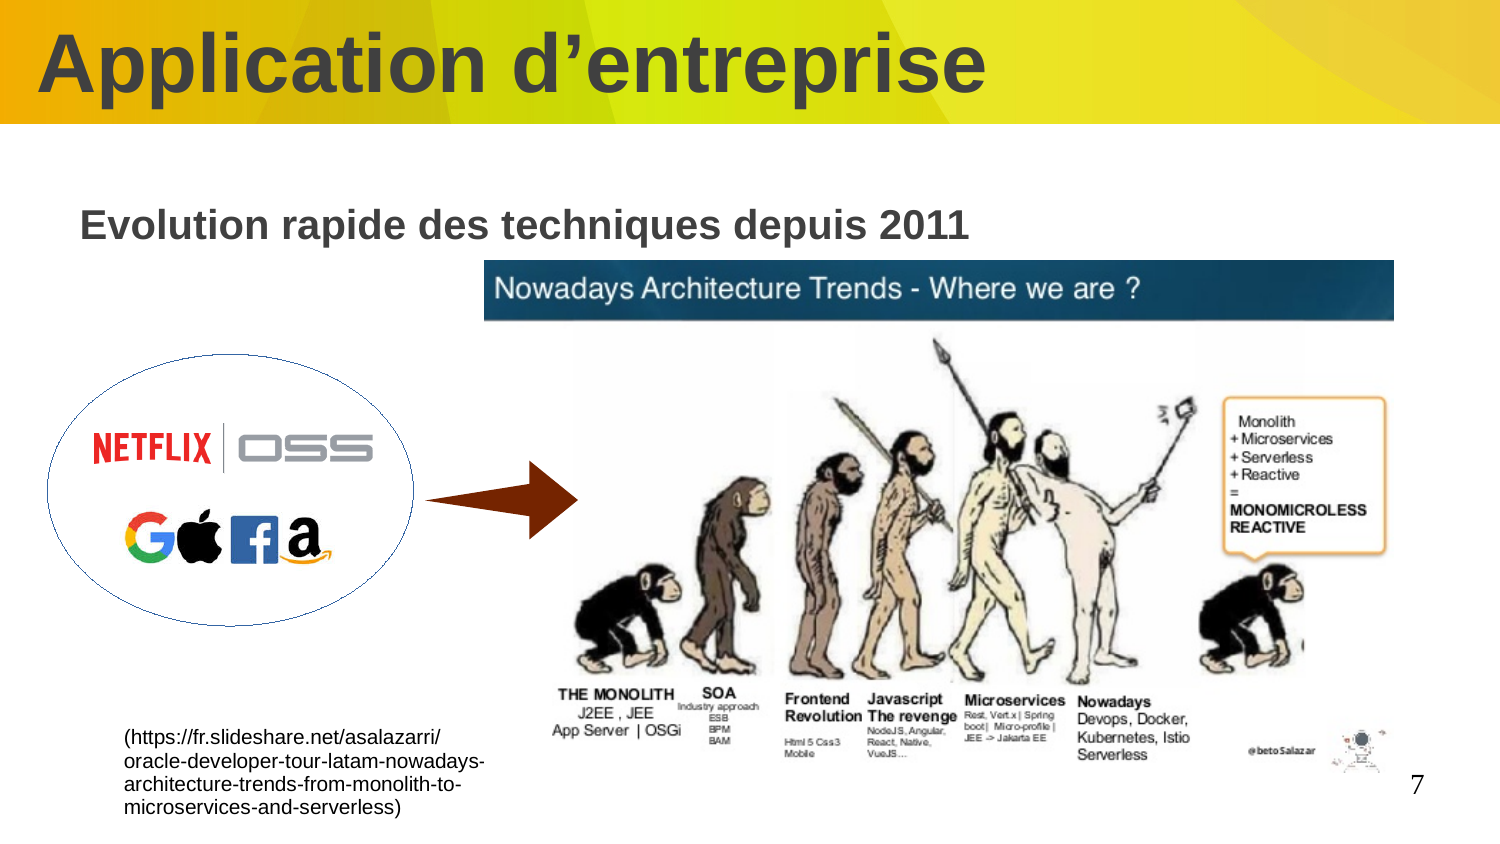

Application d’entreprise
Evolution rapide des techniques depuis 2011
(https://fr.slideshare.net/asalazarri/oracle-developer-tour-latam-nowadays-architecture-trends-from-monolith-to-microservices-and-serverless)
7